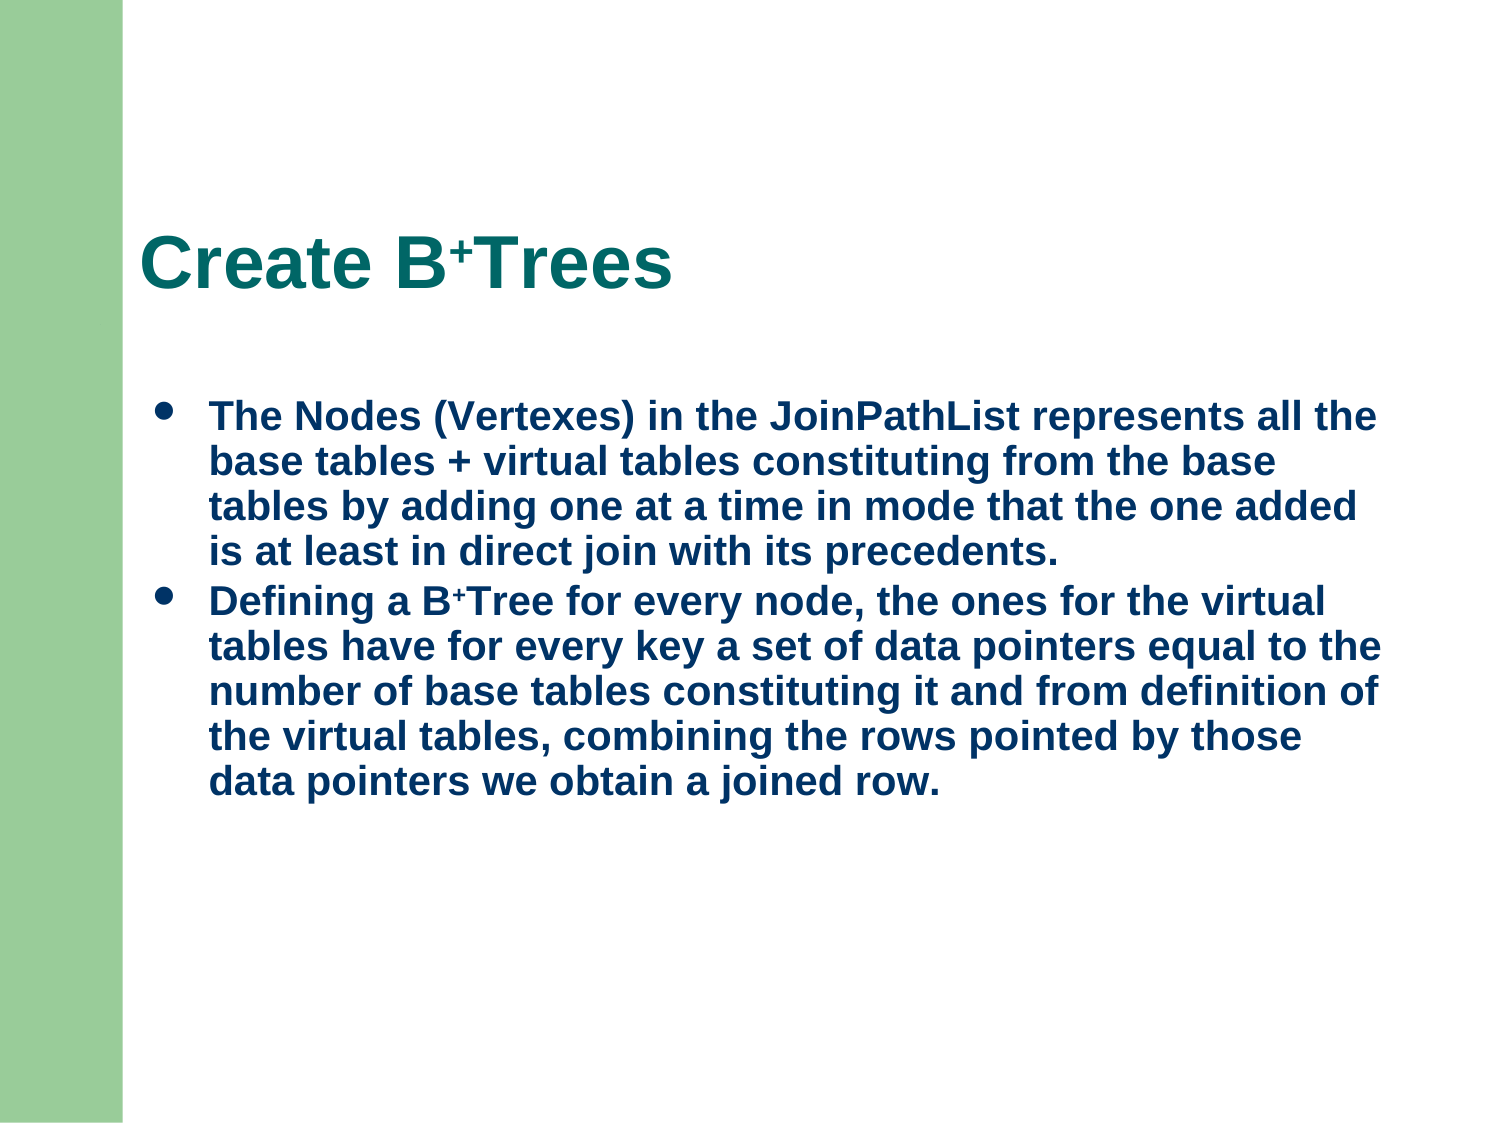

Create B+Trees
The Nodes (Vertexes) in the JoinPathList represents all the base tables + virtual tables constituting from the base tables by adding one at a time in mode that the one added is at least in direct join with its precedents.
Defining a B+Tree for every node, the ones for the virtual tables have for every key a set of data pointers equal to the number of base tables constituting it and from definition of the virtual tables, combining the rows pointed by those data pointers we obtain a joined row.